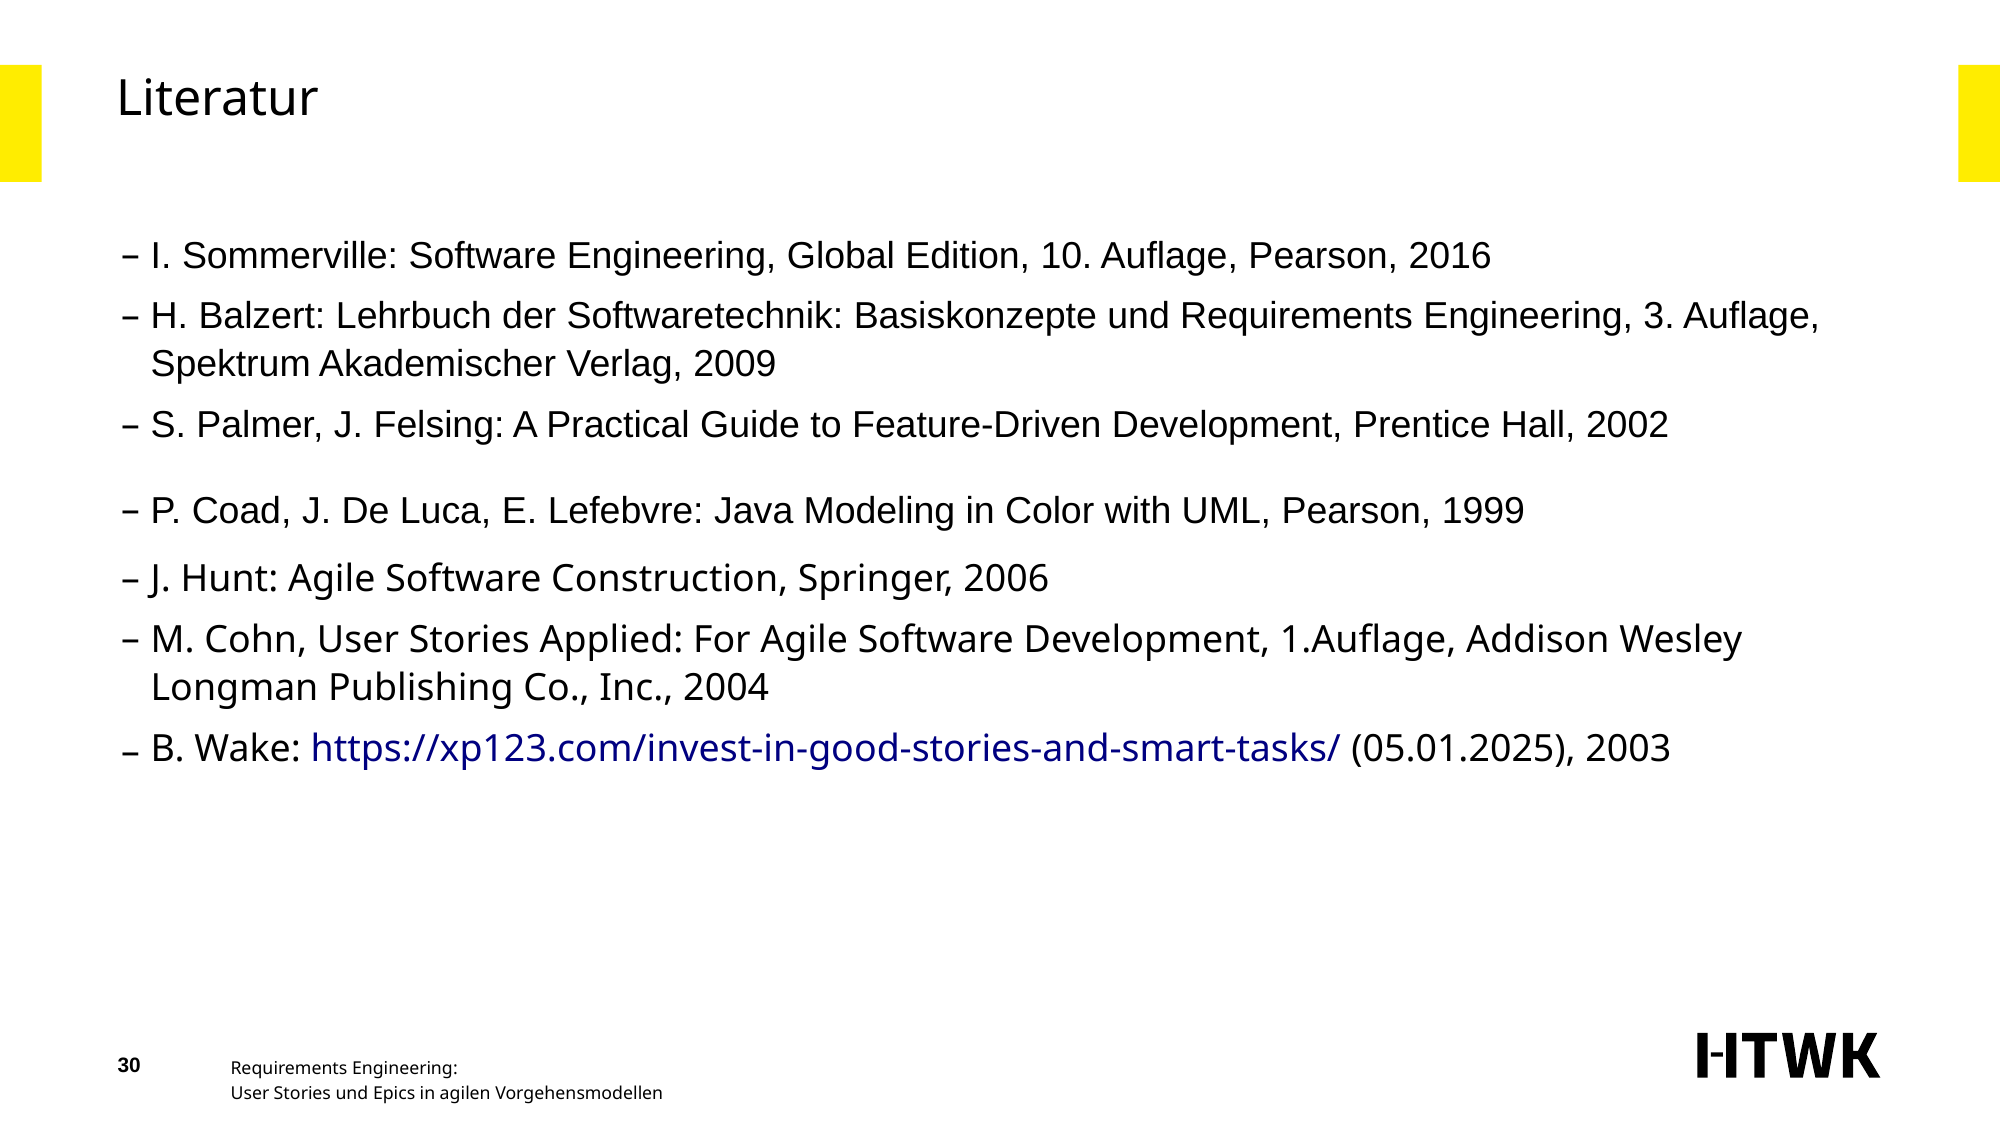

# Literatur
I. Sommerville: Software Engineering, Global Edition, 10. Auflage, Pearson, 2016
H. Balzert: Lehrbuch der Softwaretechnik: Basiskonzepte und Requirements Engineering, 3. Auflage, Spektrum Akademischer Verlag, 2009
S. Palmer, J. Felsing: A Practical Guide to Feature-Driven Development, Prentice Hall, 2002
P. Coad, J. De Luca, E. Lefebvre: Java Modeling in Color with UML, Pearson, 1999
J. Hunt: Agile Software Construction, Springer, 2006
M. Cohn, User Stories Applied: For Agile Software Development, 1.Auflage, Addison Wesley Longman Publishing Co., Inc., 2004
B. Wake: https://xp123.com/invest-in-good-stories-and-smart-tasks/ (05.01.2025), 2003
30